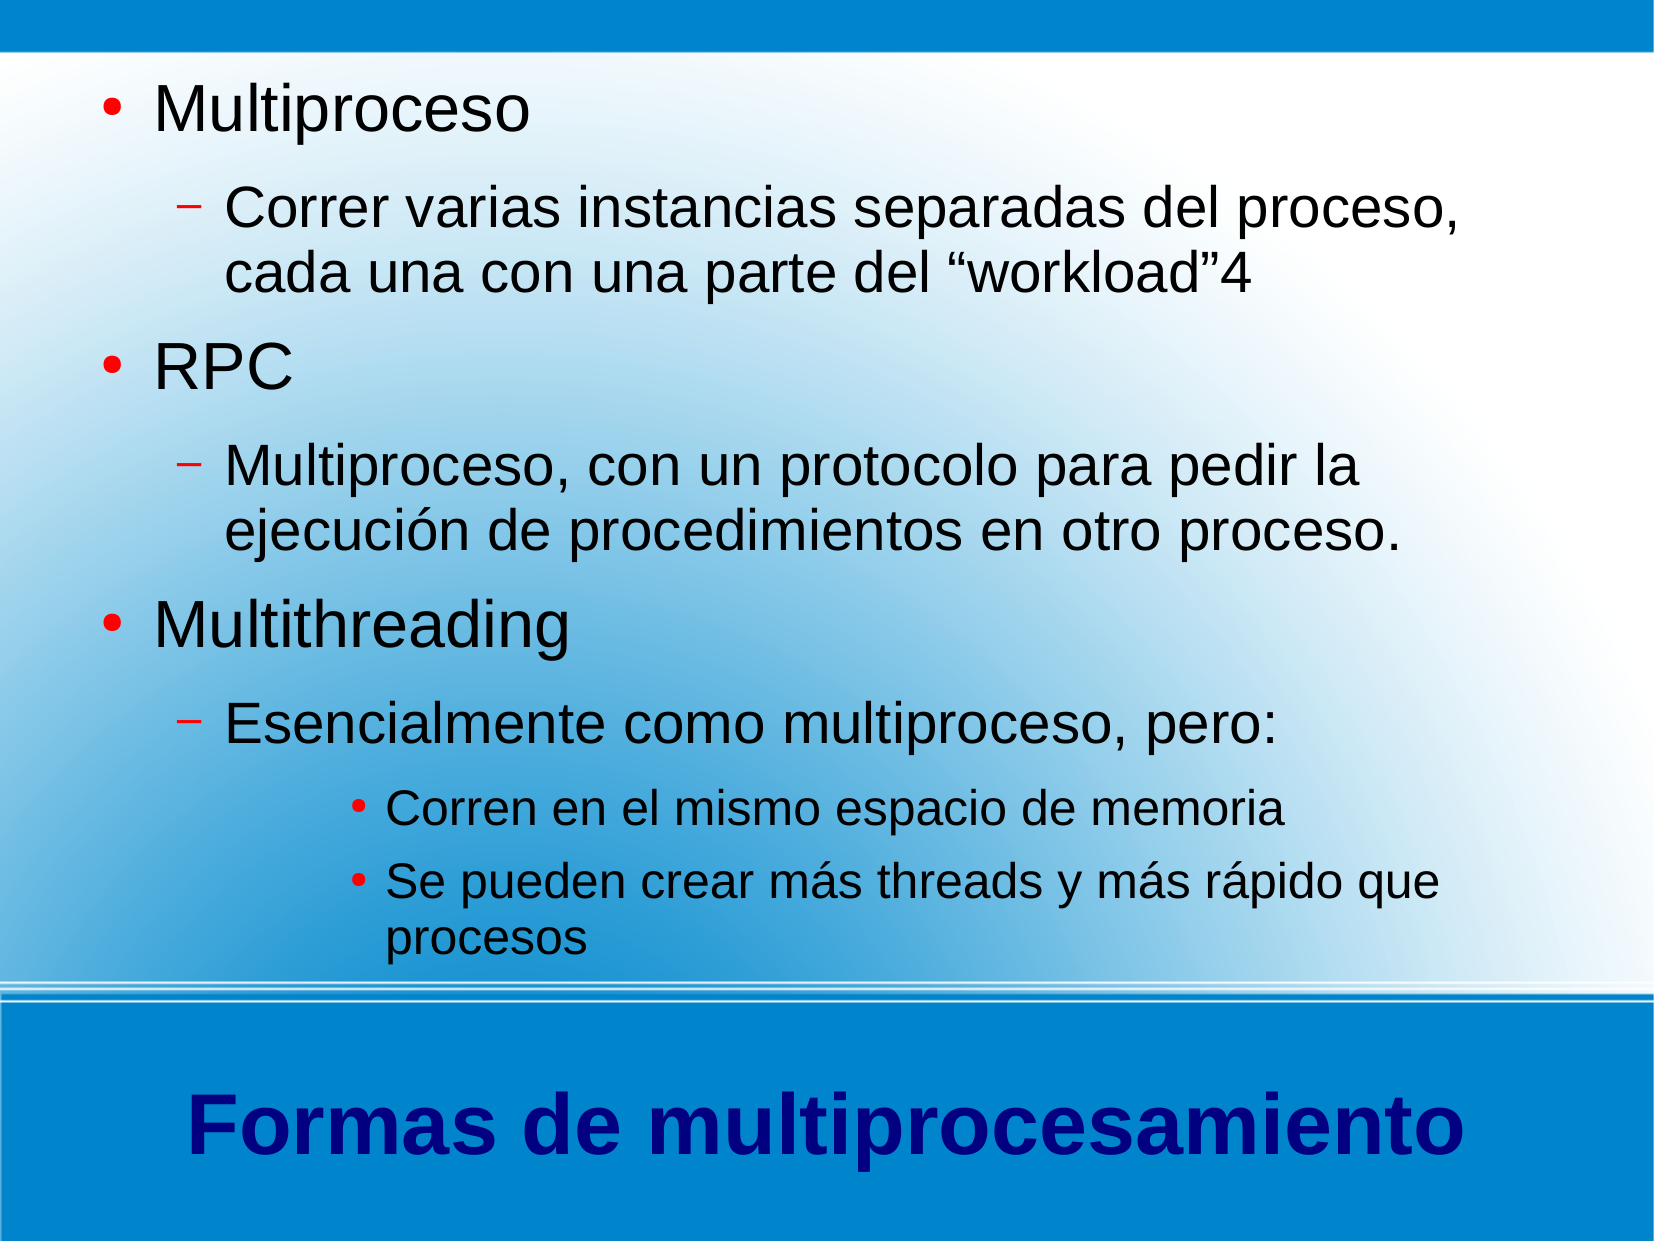

Multiproceso
Correr varias instancias separadas del proceso, cada una con una parte del “workload”4
RPC
Multiproceso, con un protocolo para pedir la ejecución de procedimientos en otro proceso.
Multithreading
Esencialmente como multiproceso, pero:
Corren en el mismo espacio de memoria
Se pueden crear más threads y más rápido que procesos
# Formas de multiprocesamiento